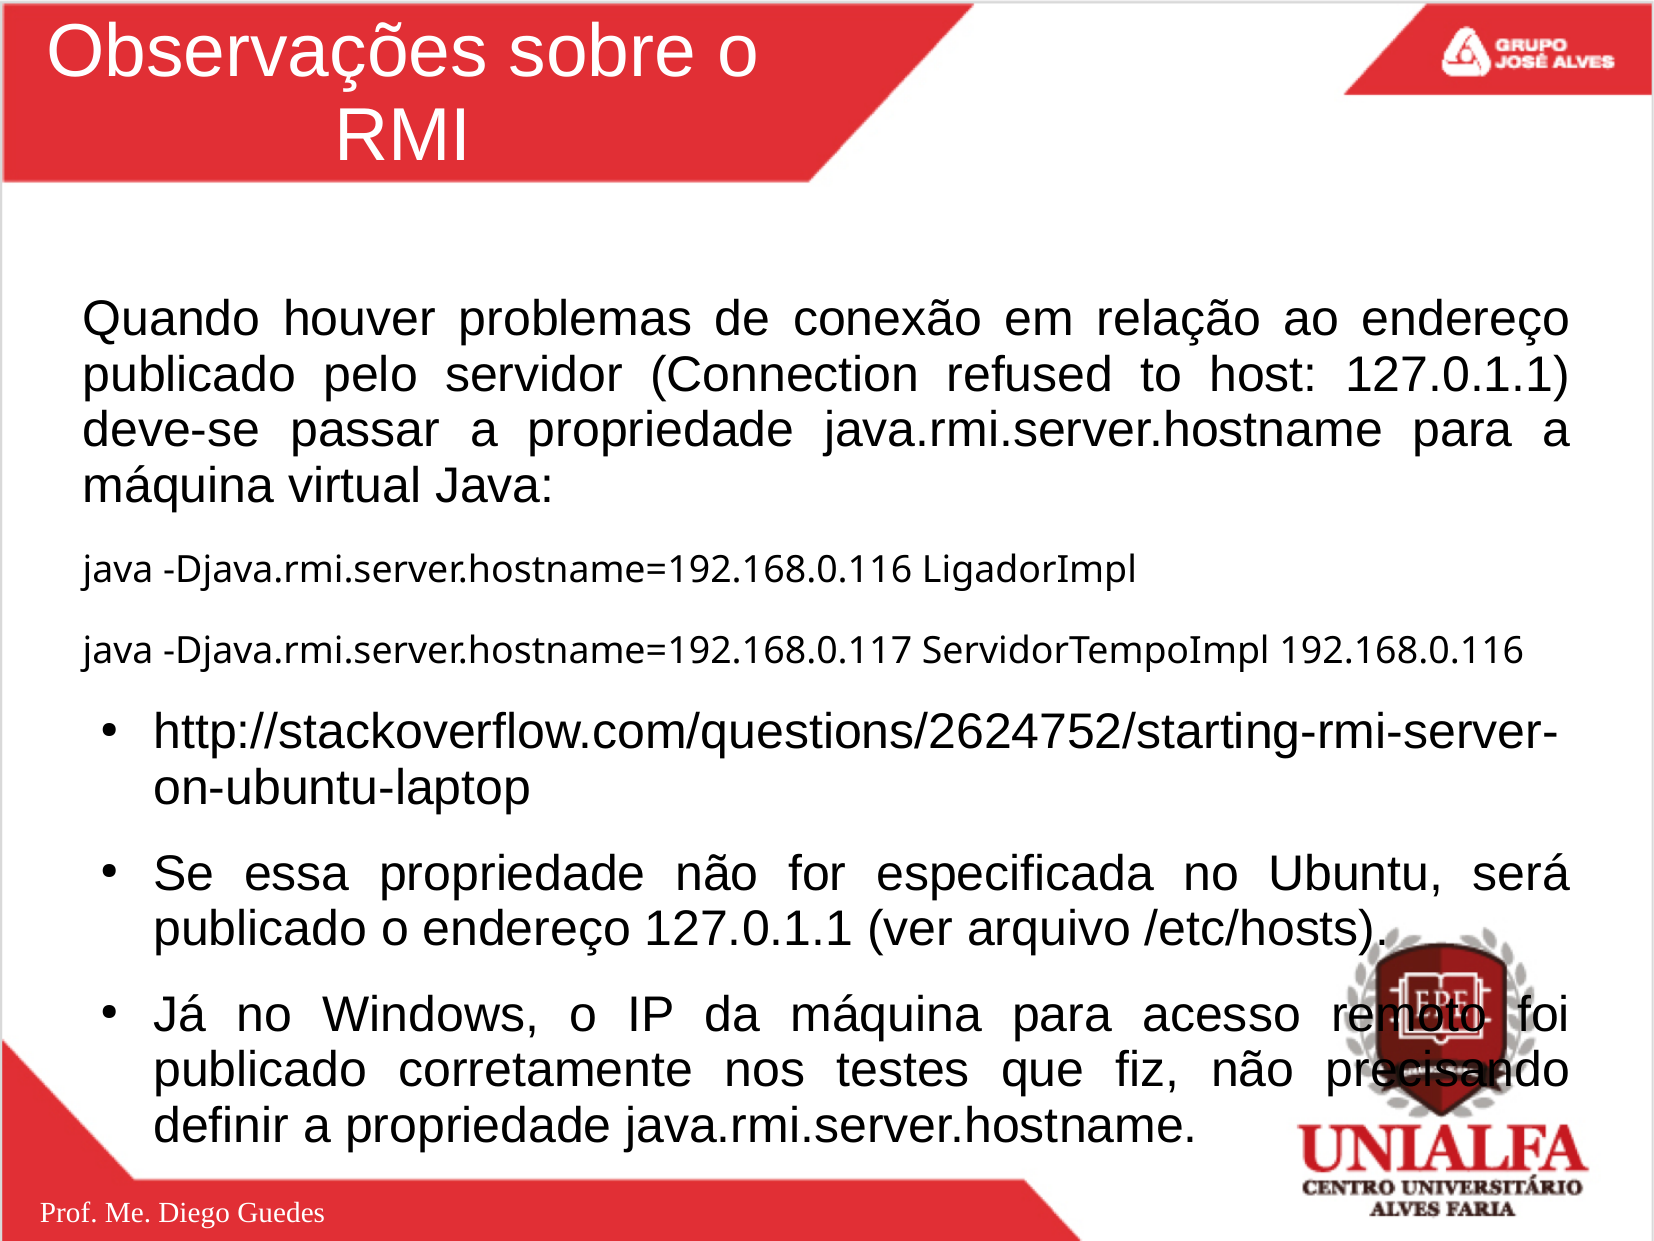

Observações sobre o RMI
# Quando houver problemas de conexão em relação ao endereço publicado pelo servidor (Connection refused to host: 127.0.1.1) deve-se passar a propriedade java.rmi.server.hostname para a máquina virtual Java:
java -Djava.rmi.server.hostname=192.168.0.116 LigadorImpl
java -Djava.rmi.server.hostname=192.168.0.117 ServidorTempoImpl 192.168.0.116
http://stackoverflow.com/questions/2624752/starting-rmi-server-on-ubuntu-laptop
Se essa propriedade não for especificada no Ubuntu, será publicado o endereço 127.0.1.1 (ver arquivo /etc/hosts).
Já no Windows, o IP da máquina para acesso remoto foi publicado corretamente nos testes que fiz, não precisando definir a propriedade java.rmi.server.hostname.